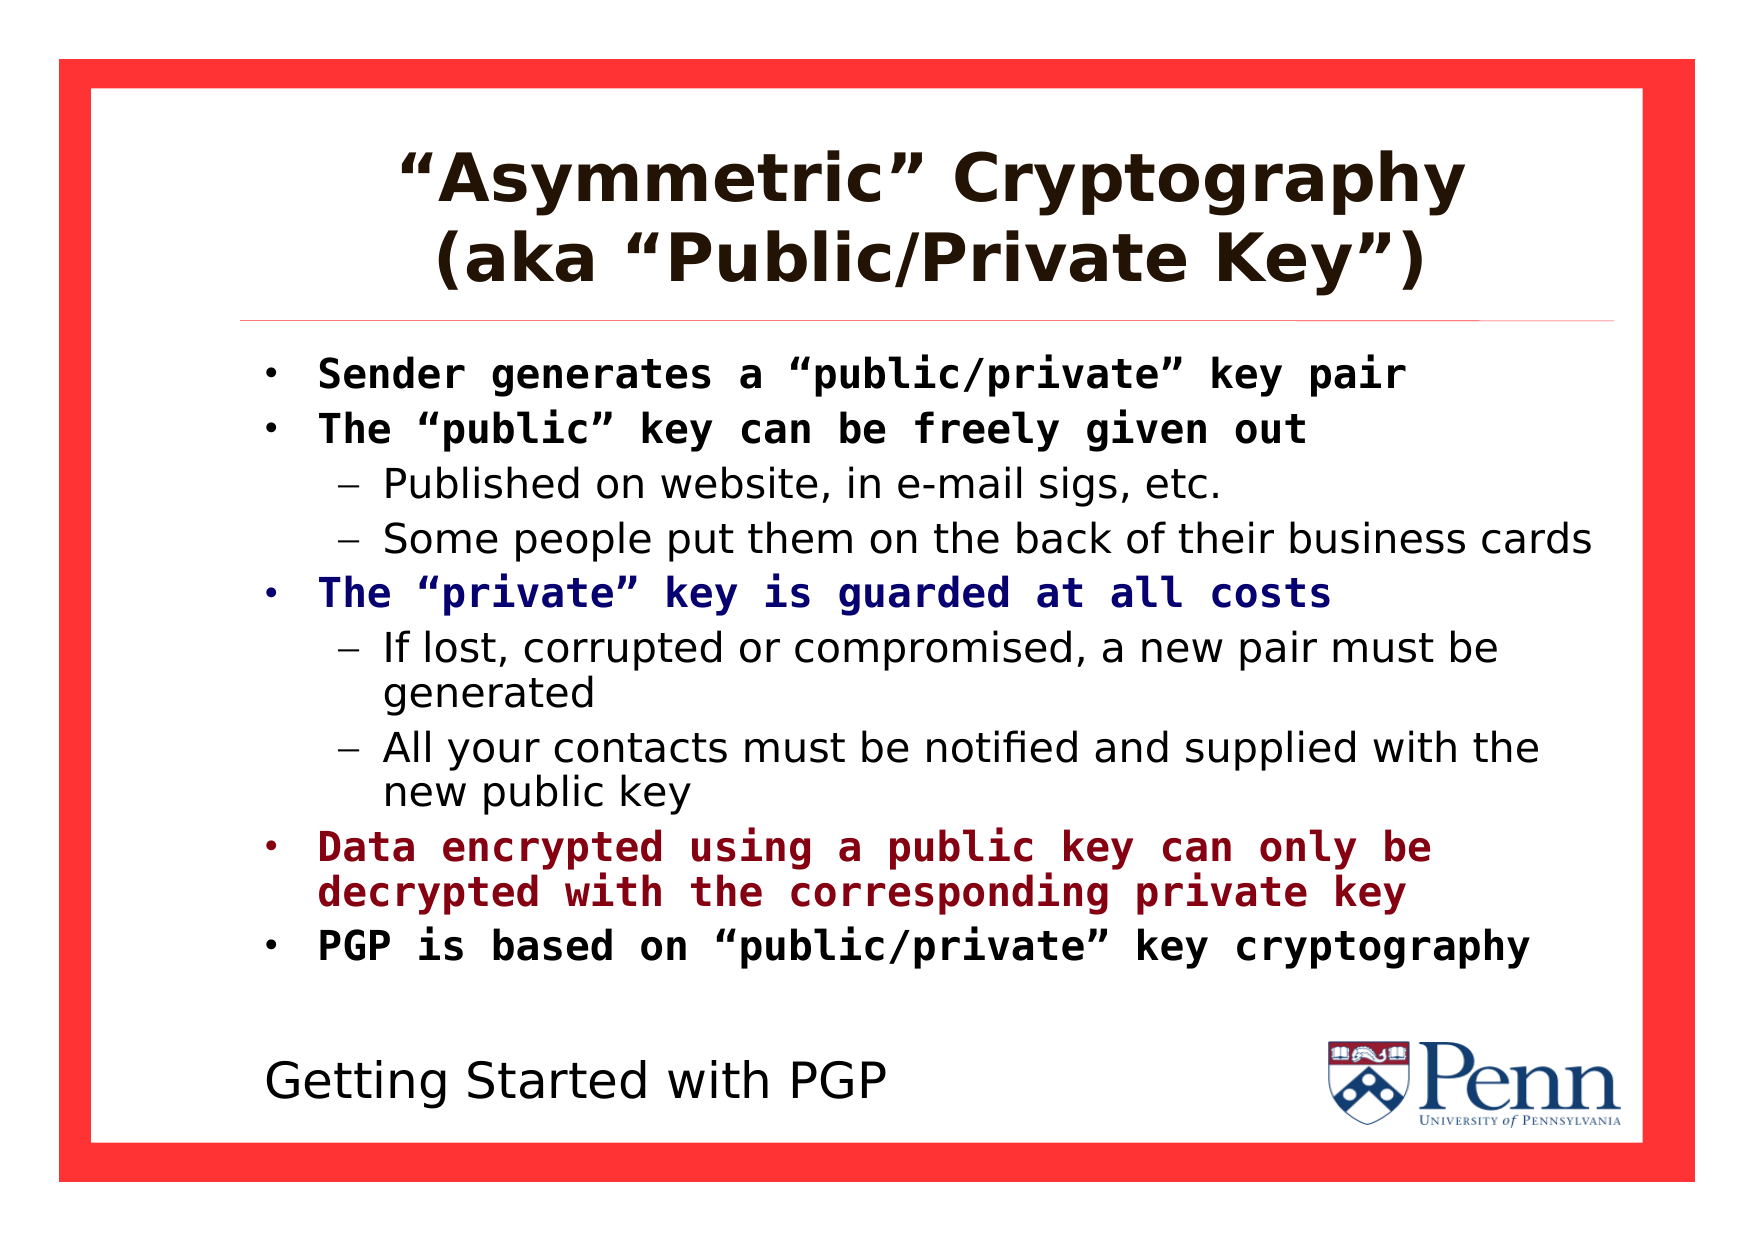

# “Asymmetric” Cryptography (aka “Public/Private Key”)
Sender generates a “public/private” key pair
The “public” key can be freely given out
Published on website, in e-mail sigs, etc.
Some people put them on the back of their business cards
The “private” key is guarded at all costs
If lost, corrupted or compromised, a new pair must be generated
All your contacts must be notified and supplied with the new public key
Data encrypted using a public key can only be decrypted with the corresponding private key
PGP is based on “public/private” key cryptography